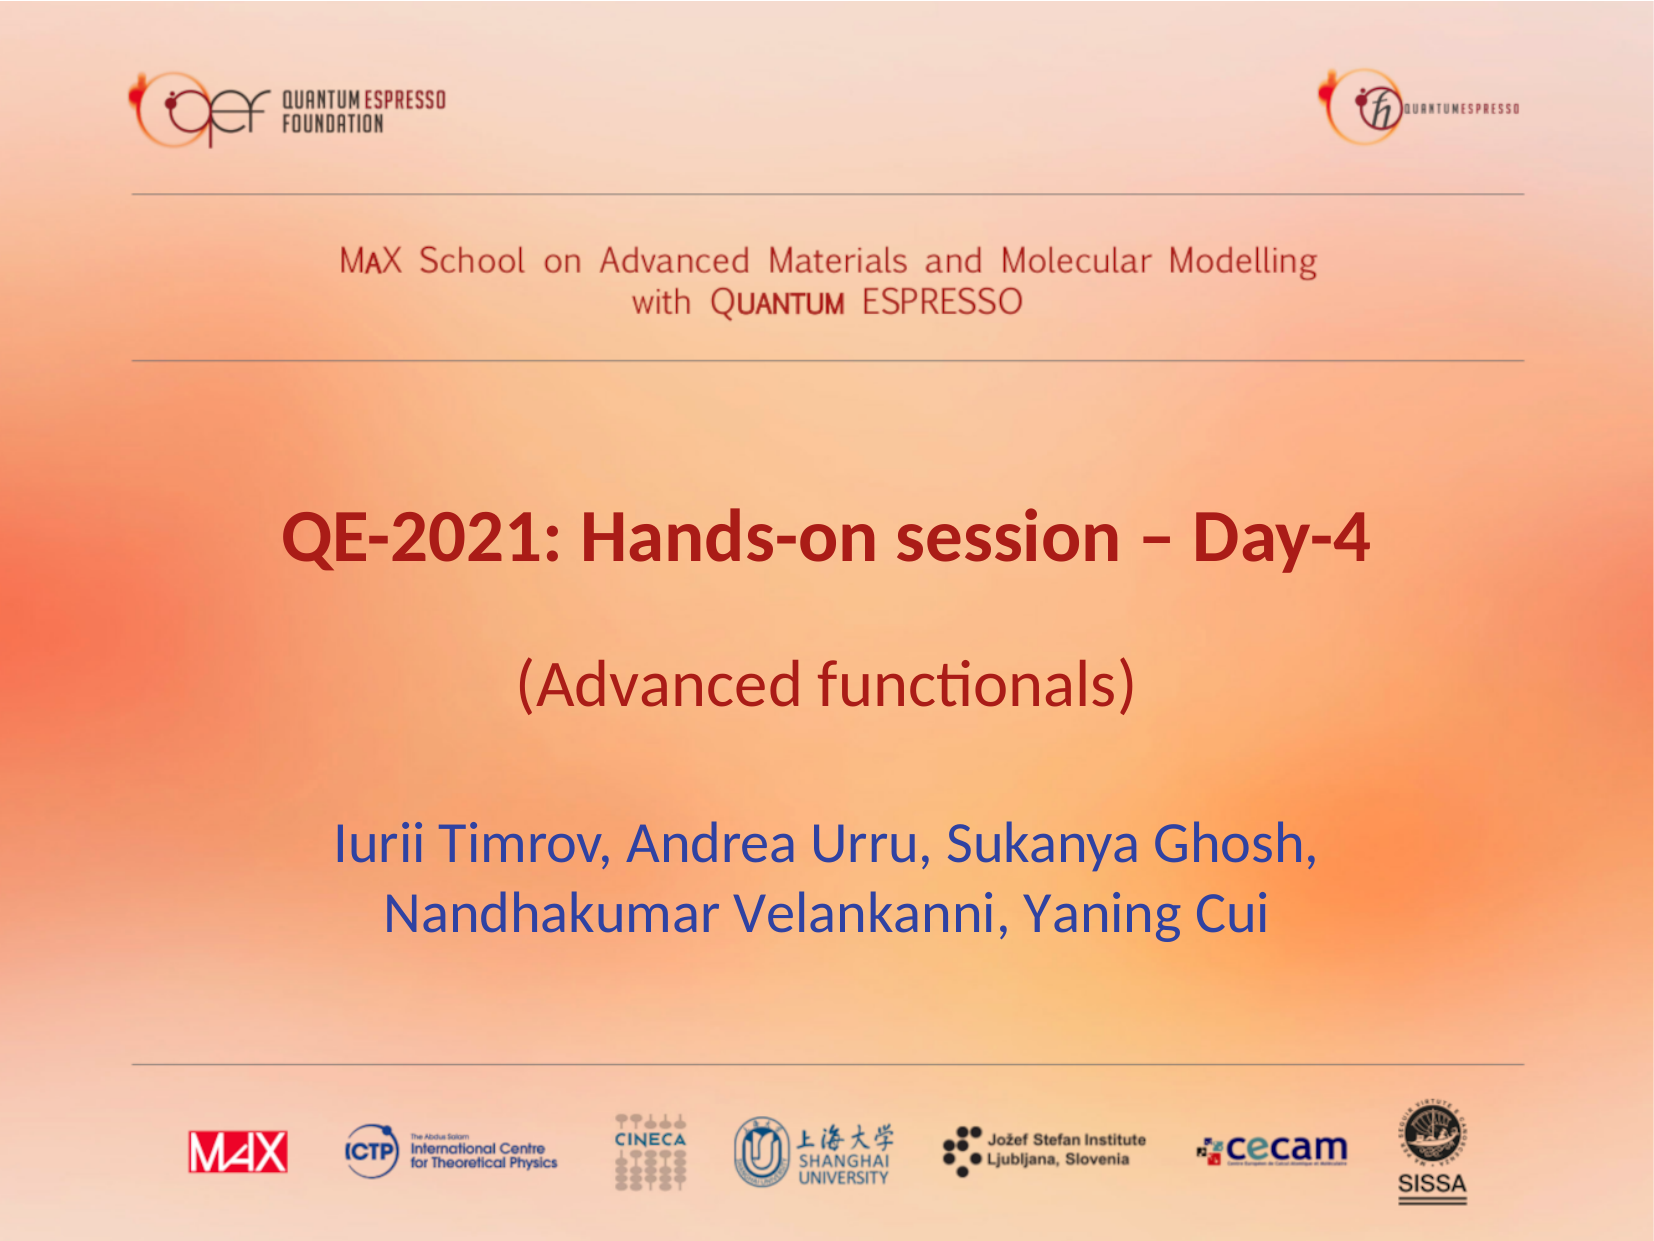

QE-2021: Hands-on session – Day-4
(Advanced functionals)
Iurii Timrov, Andrea Urru, Sukanya Ghosh,
Nandhakumar Velankanni, Yaning Cui